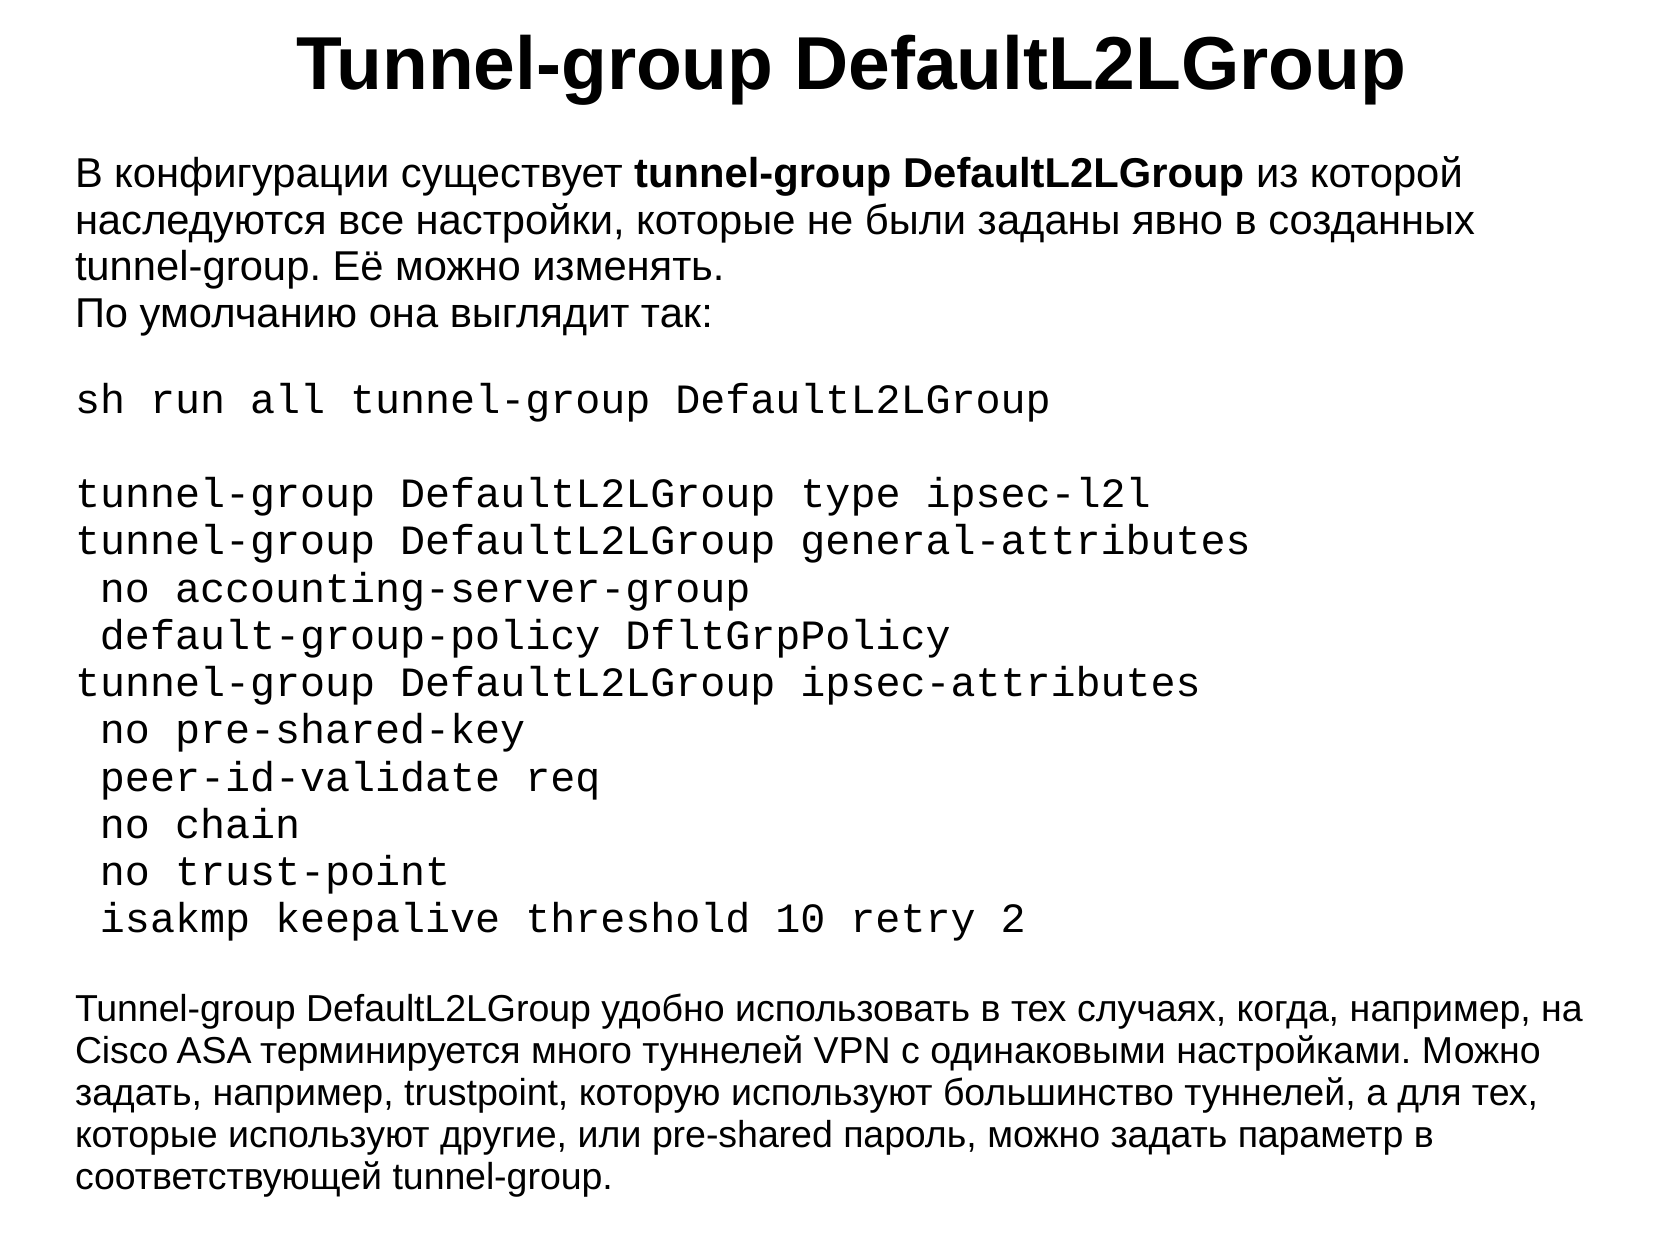

Tunnel-group DefaultL2LGroup
# В конфигурации существует tunnel-group DefaultL2LGroup из которой наследуются все настройки, которые не были заданы явно в созданных tunnel-group. Её можно изменять.
По умолчанию она выглядит так:
sh run all tunnel-group DefaultL2LGroup
tunnel-group DefaultL2LGroup type ipsec-l2l
tunnel-group DefaultL2LGroup general-attributes
 no accounting-server-group
 default-group-policy DfltGrpPolicy
tunnel-group DefaultL2LGroup ipsec-attributes
 no pre-shared-key
 peer-id-validate req
 no chain
 no trust-point
 isakmp keepalive threshold 10 retry 2
Tunnel-group DefaultL2LGroup удобно использовать в тех случаях, когда, например, на Cisco ASA терминируется много туннелей VPN с одинаковыми настройками. Можно задать, например, trustpoint, которую используют большинство туннелей, а для тех, которые используют другие, или pre-shared пароль, можно задать параметр в соответствующей tunnel-group.